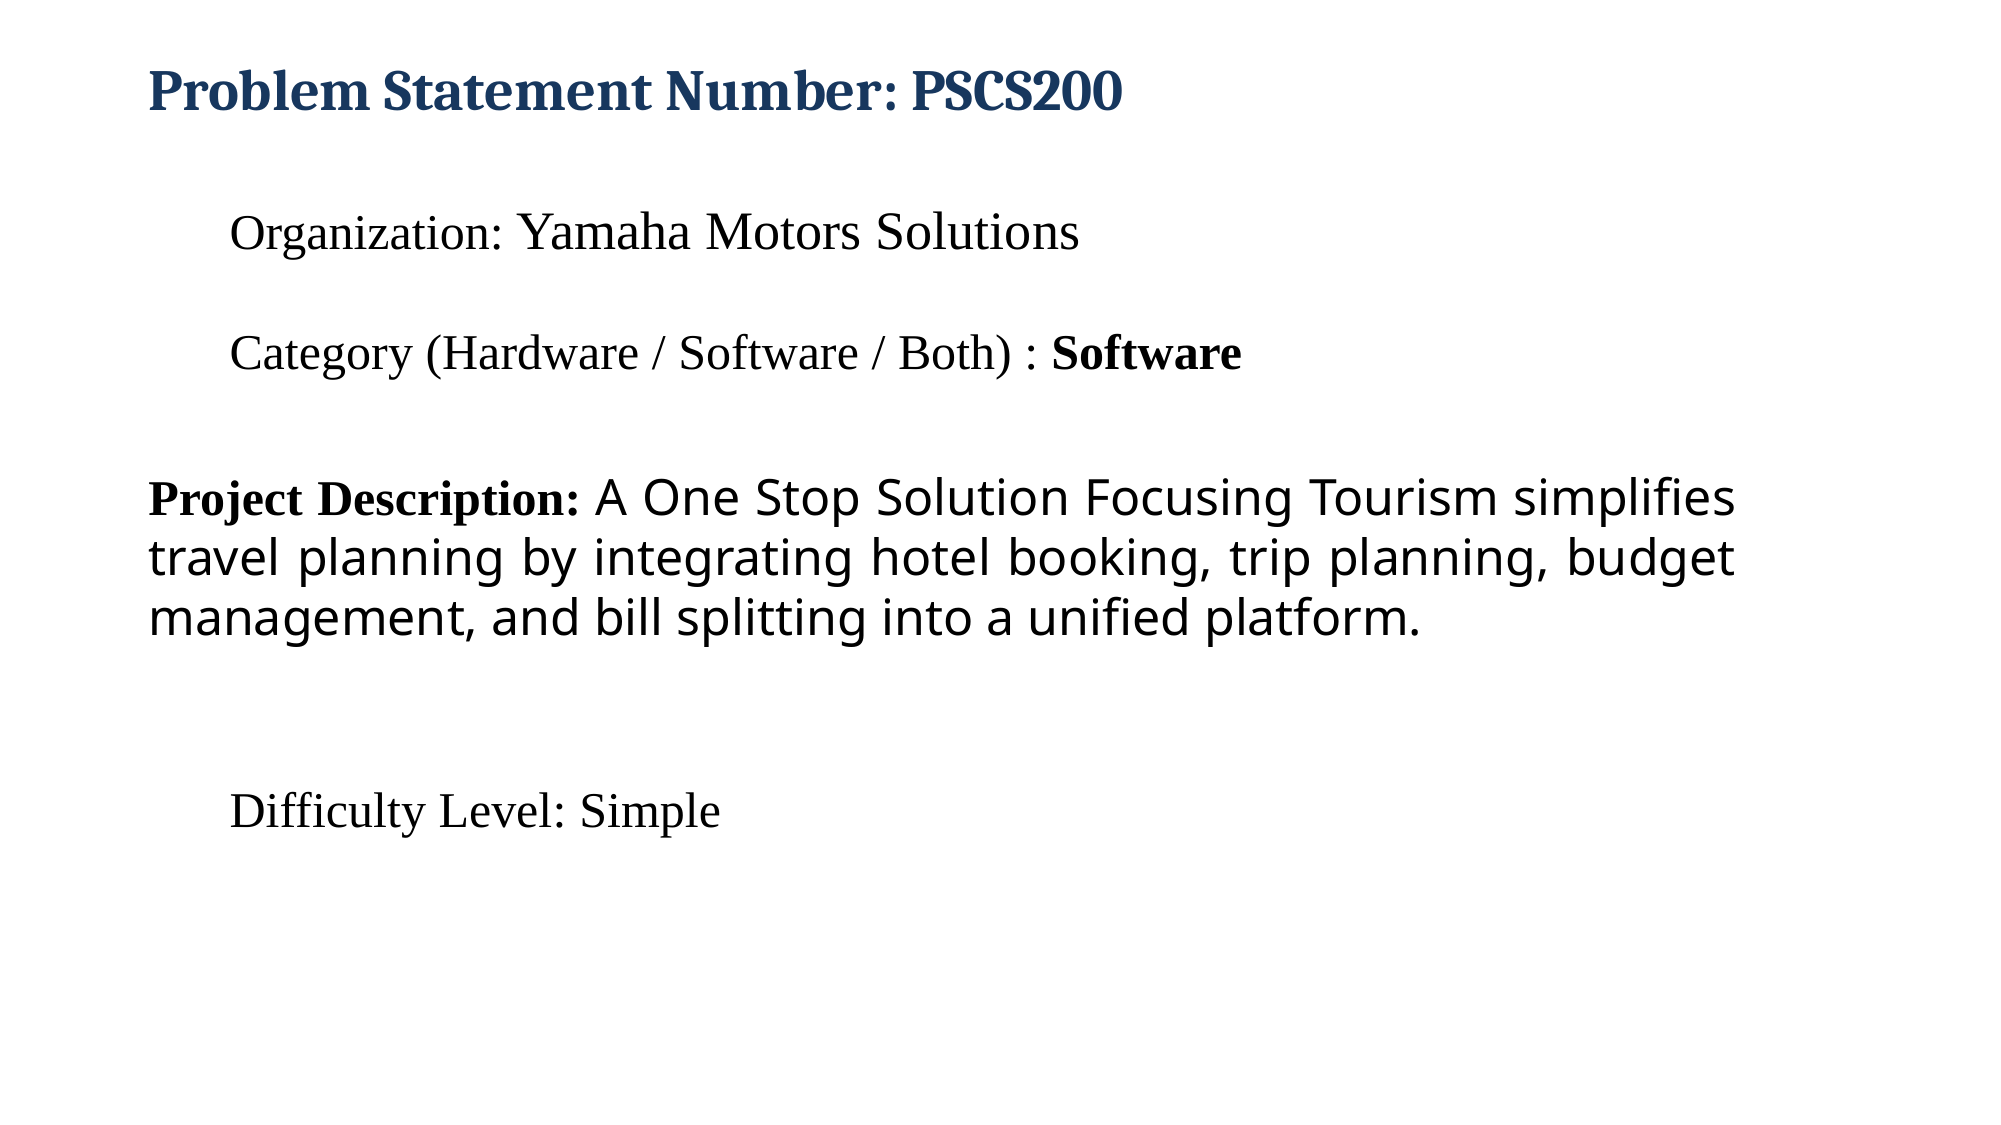

# Problem Statement Number: PSCS200
Organization: Yamaha Motors Solutions
Category (Hardware / Software / Both) : Software
Project Description: A One Stop Solution Focusing Tourism simplifies travel planning by integrating hotel booking, trip planning, budget management, and bill splitting into a unified platform.
Difficulty Level: Simple